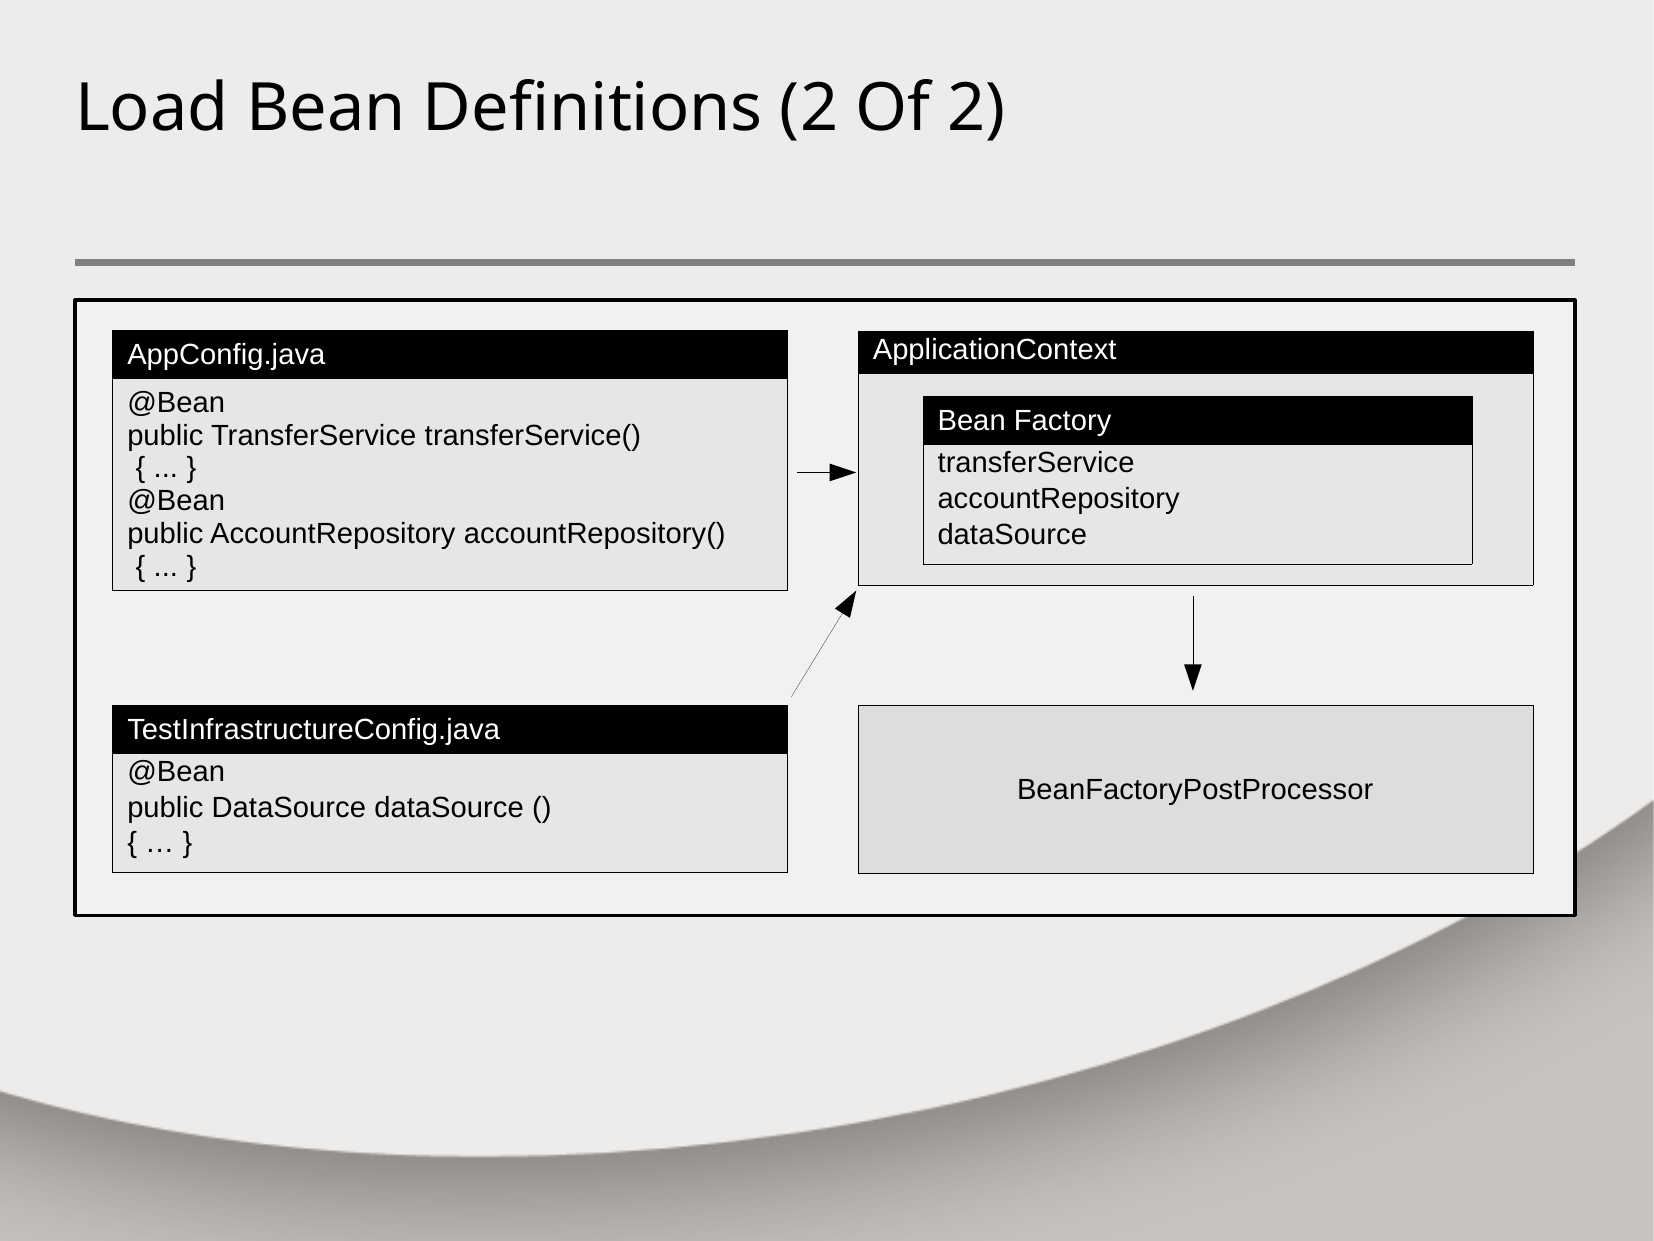

# Load Bean Definitions (2 Of 2)
| AppConfig.java |
| --- |
| @Bean public TransferService transferService() { ... } @Bean public AccountRepository accountRepository() { ... } |
| ApplicationContext |
| --- |
| |
| Bean Factory |
| --- |
| transferService accountRepository dataSource |
| TestInfrastructureConfig.java |
| --- |
| @Bean public DataSource dataSource () { … } |
BeanFactoryPostProcessor